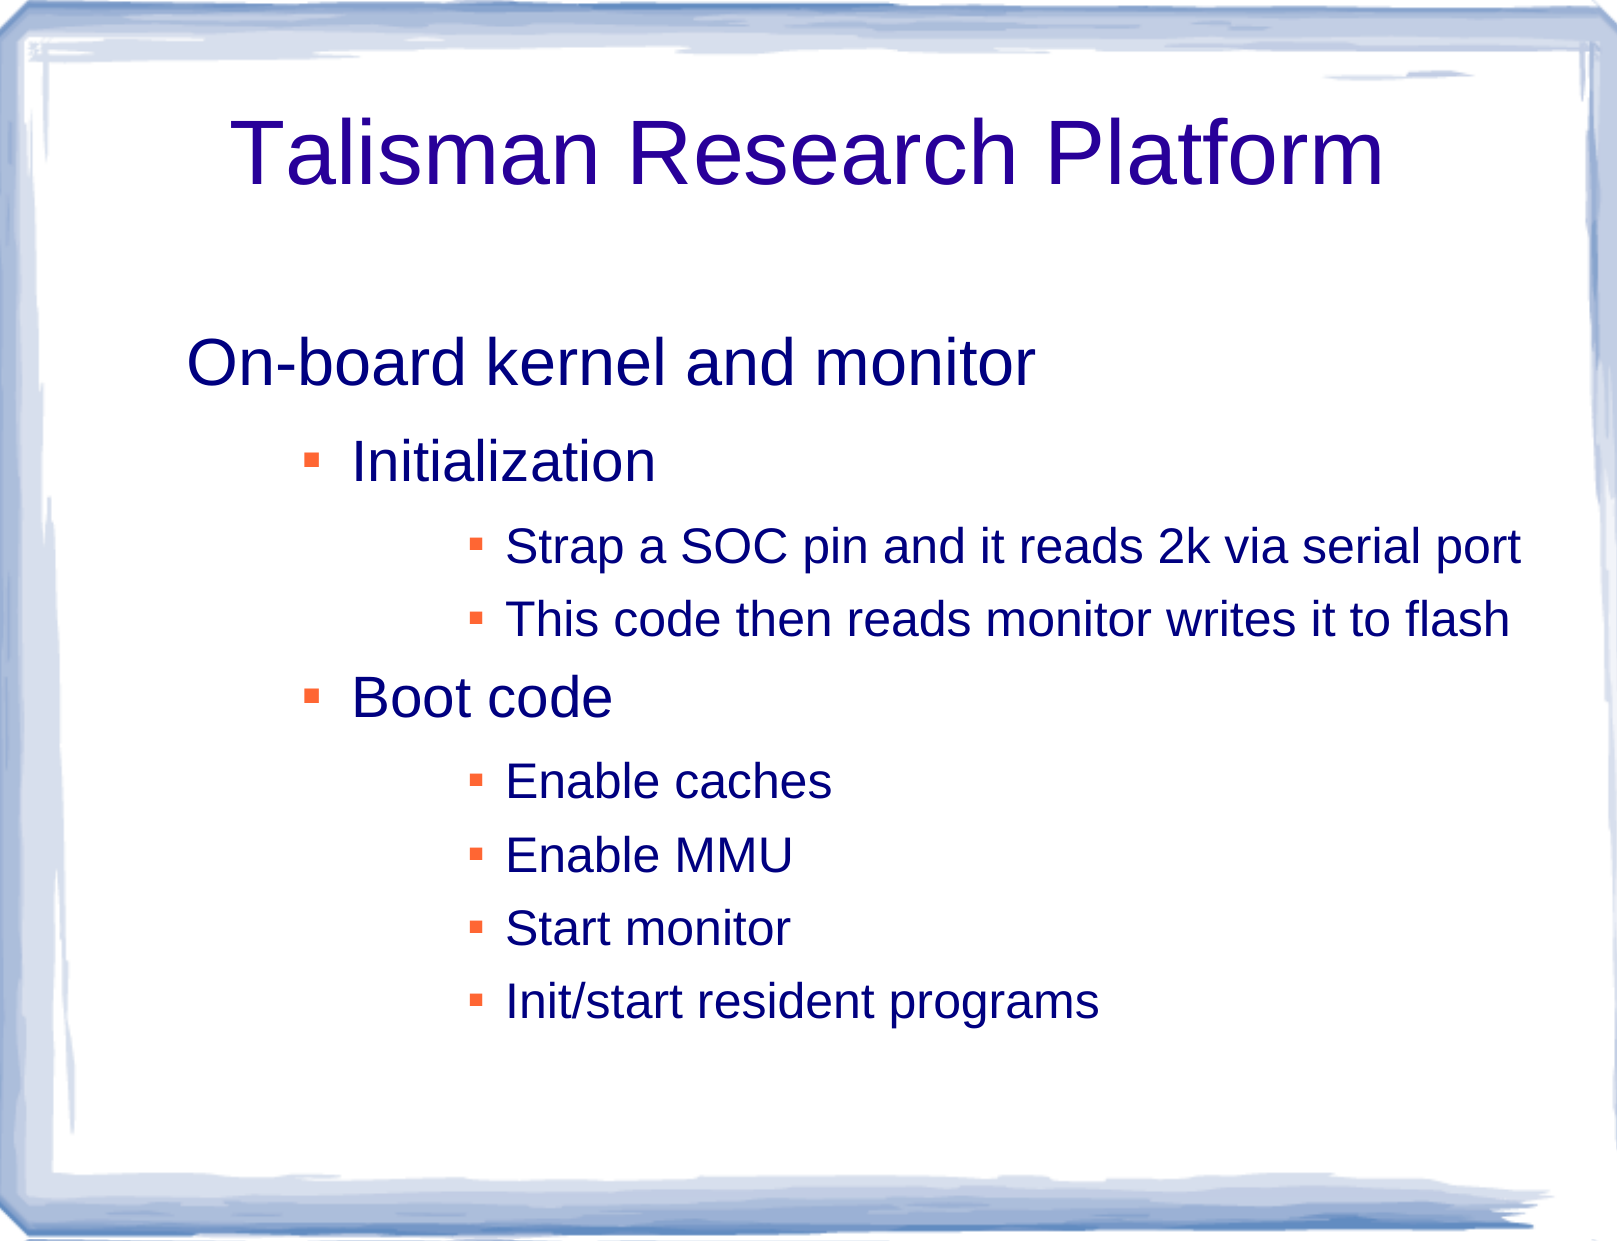

# Talisman Research Platform
On-board kernel and monitor
Initialization
Strap a SOC pin and it reads 2k via serial port
This code then reads monitor writes it to flash
Boot code
Enable caches
Enable MMU
Start monitor
Init/start resident programs